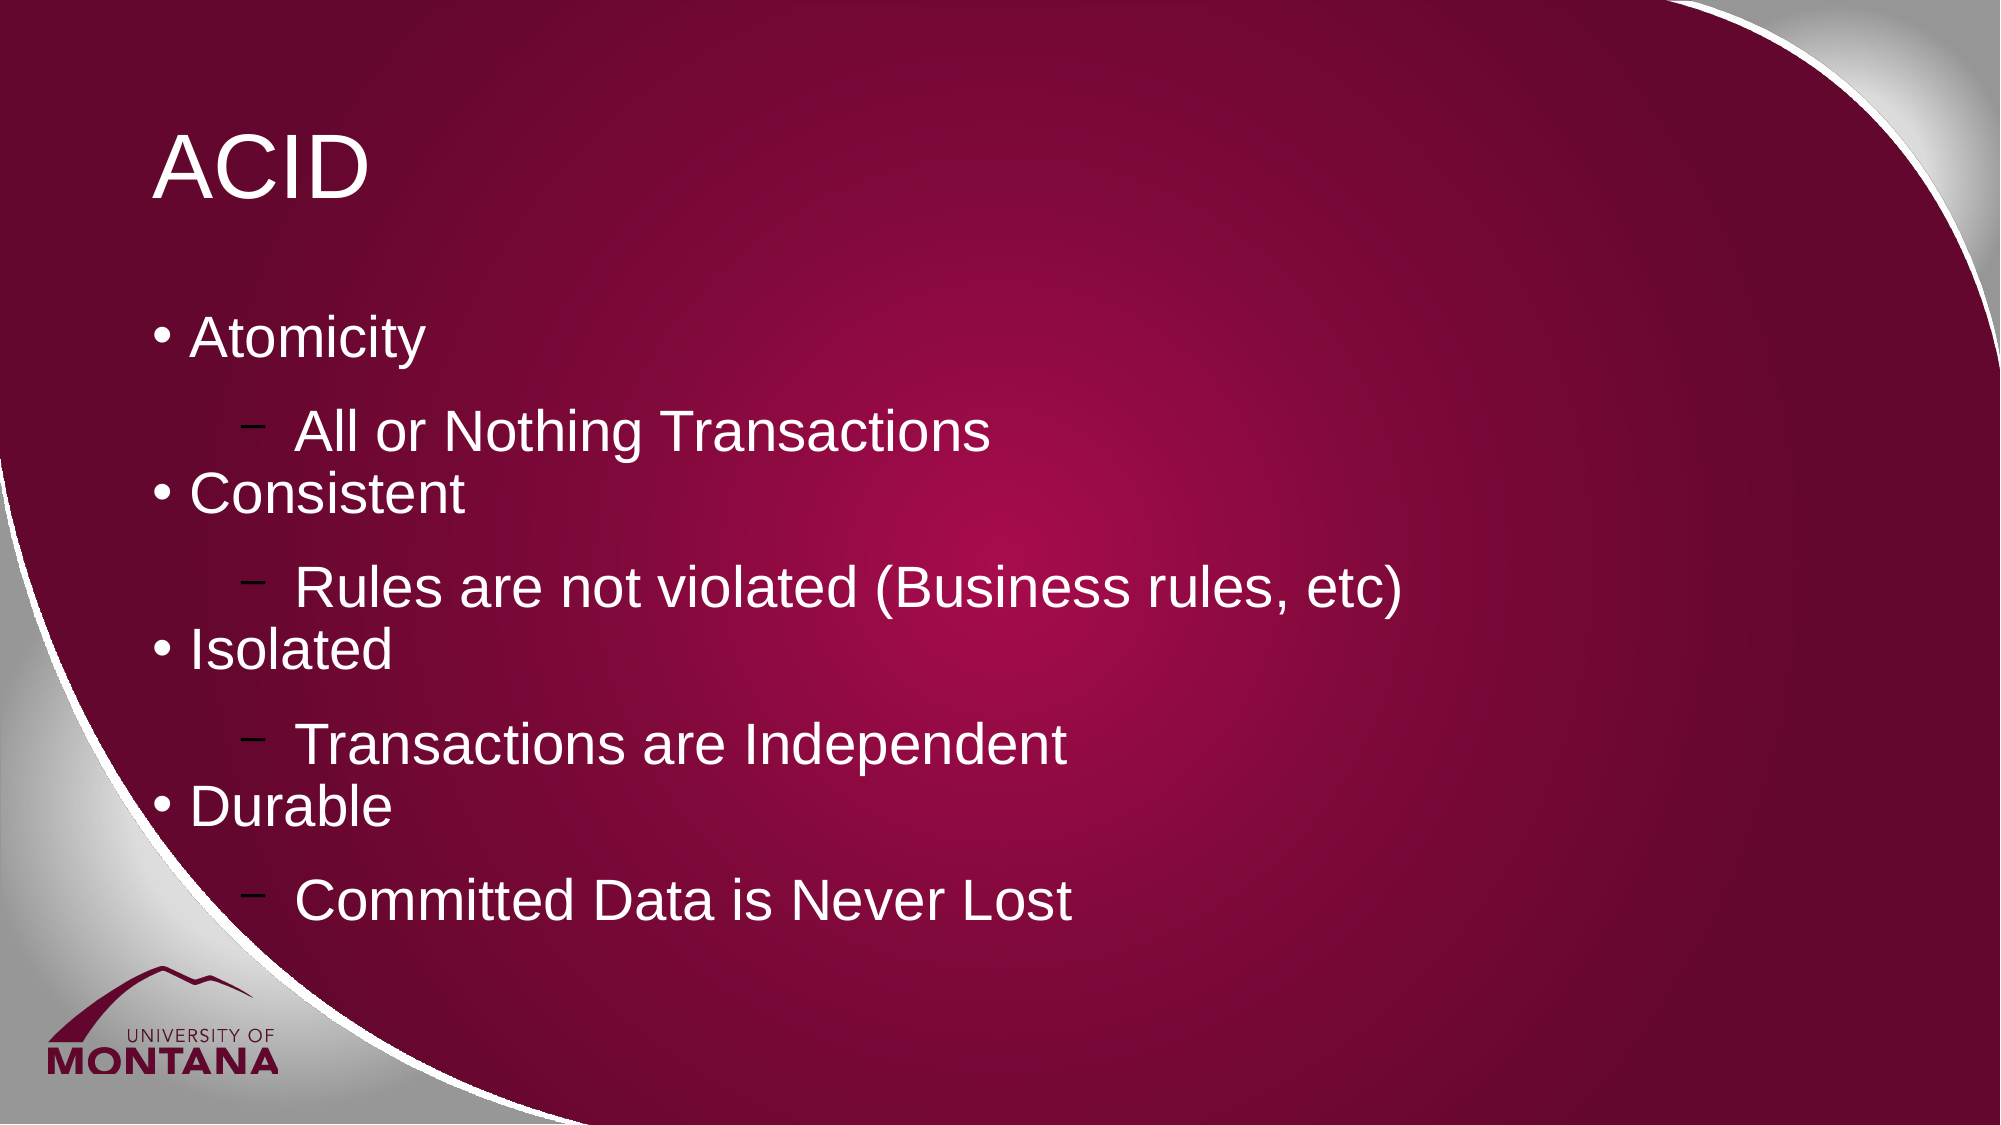

# ACID
Atomicity
All or Nothing Transactions
Consistent
Rules are not violated (Business rules, etc)
Isolated
Transactions are Independent
Durable
Committed Data is Never Lost